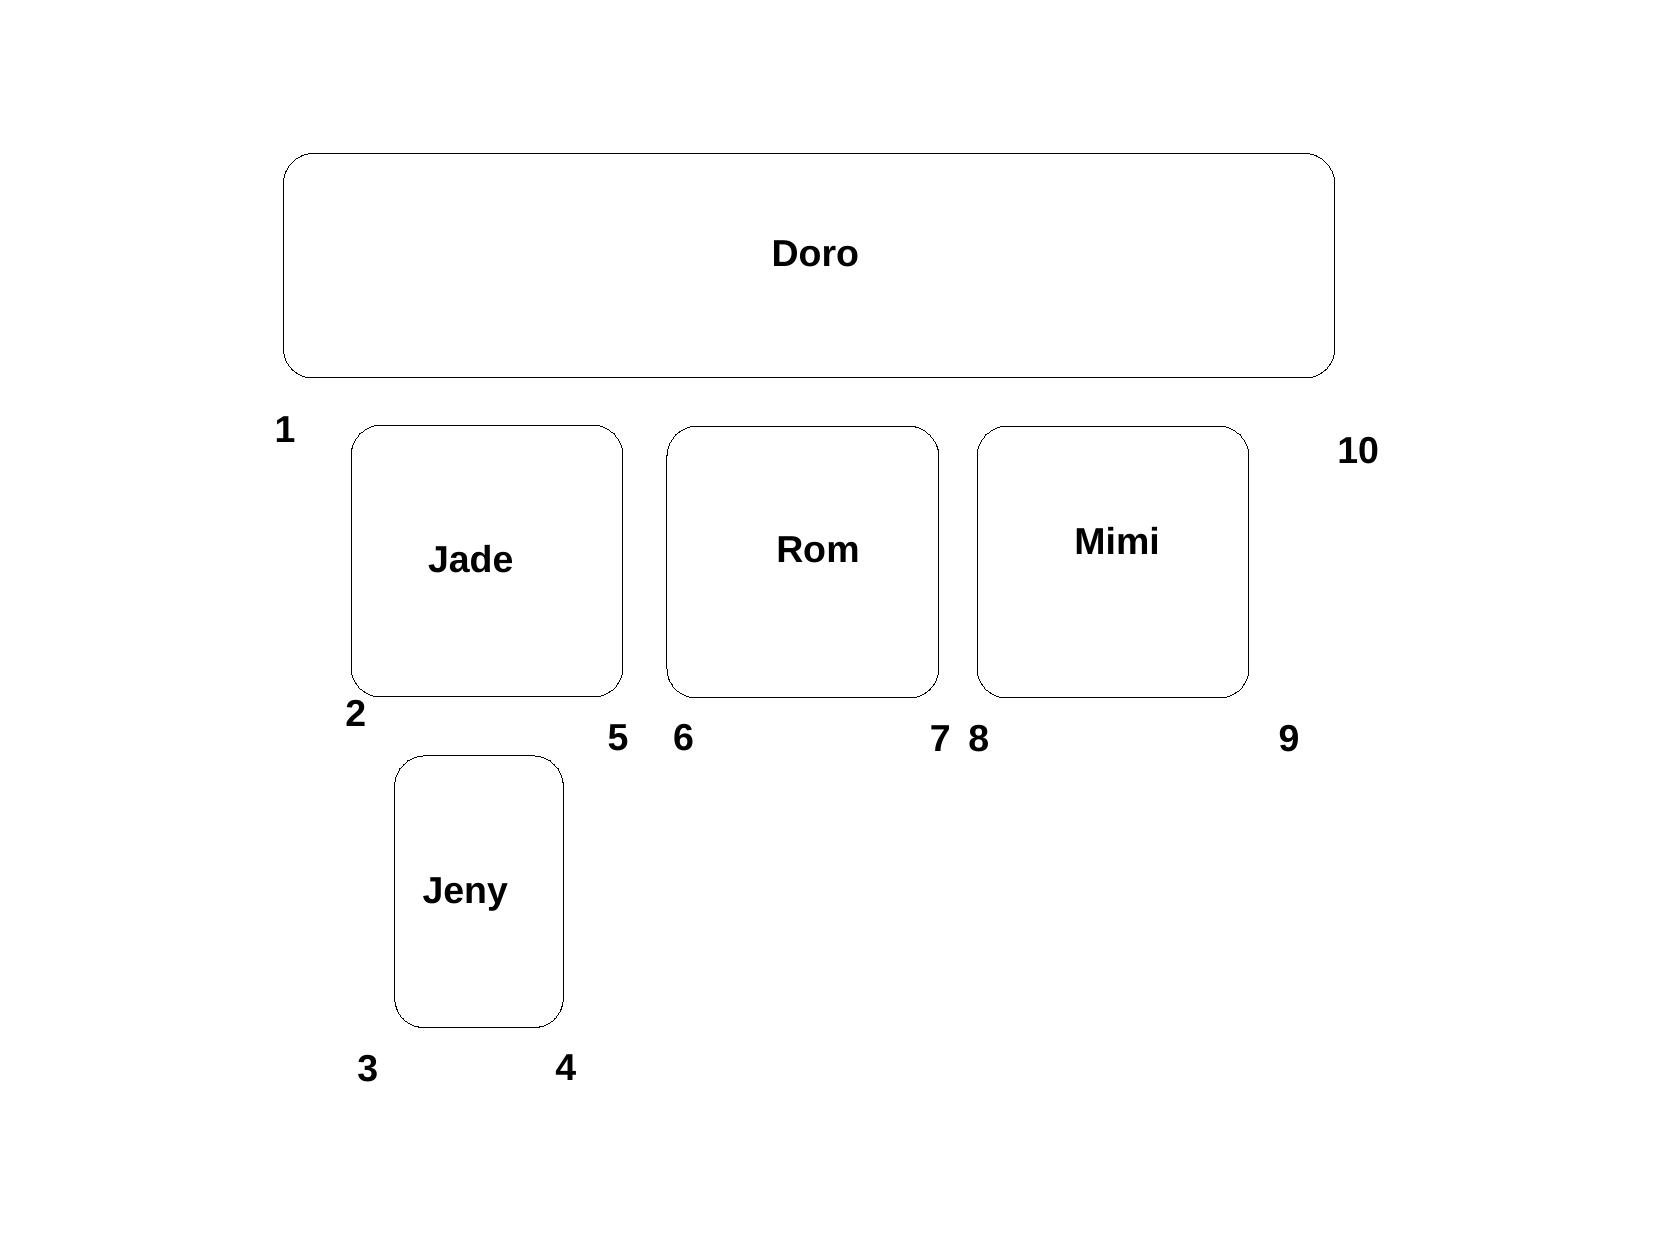

Doro
1
10
Mimi
Rom
Jade
2
5
6
7
8
9
Jeny
4
3